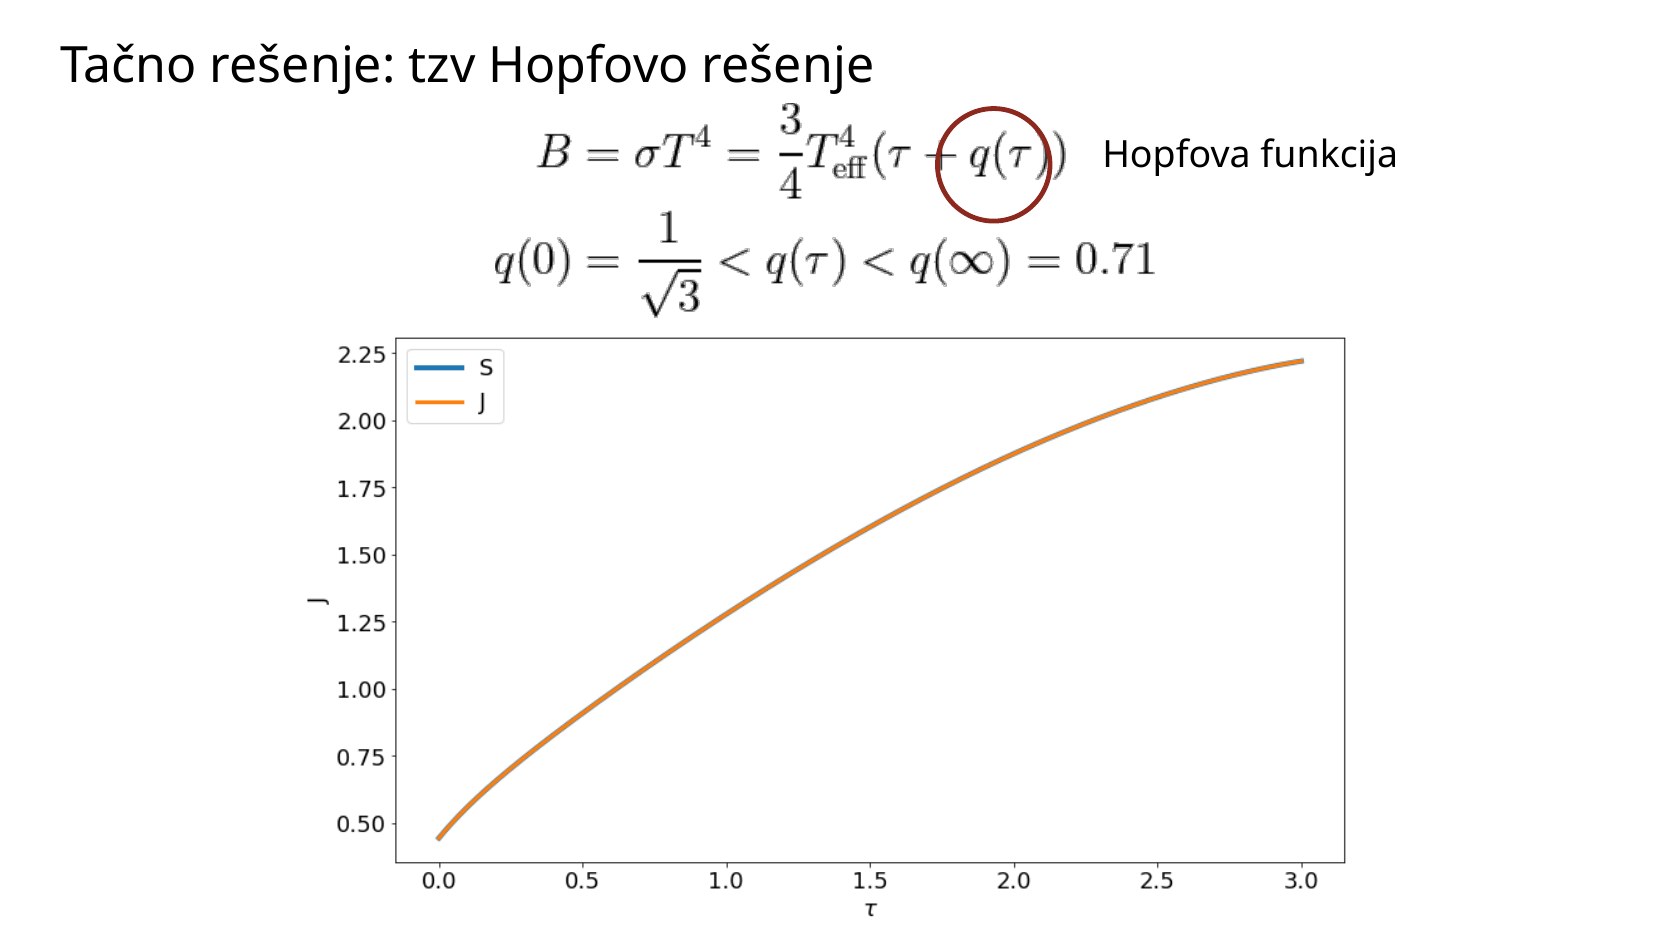

# Tačno rešenje: tzv Hopfovo rešenje
Hopfova funkcija